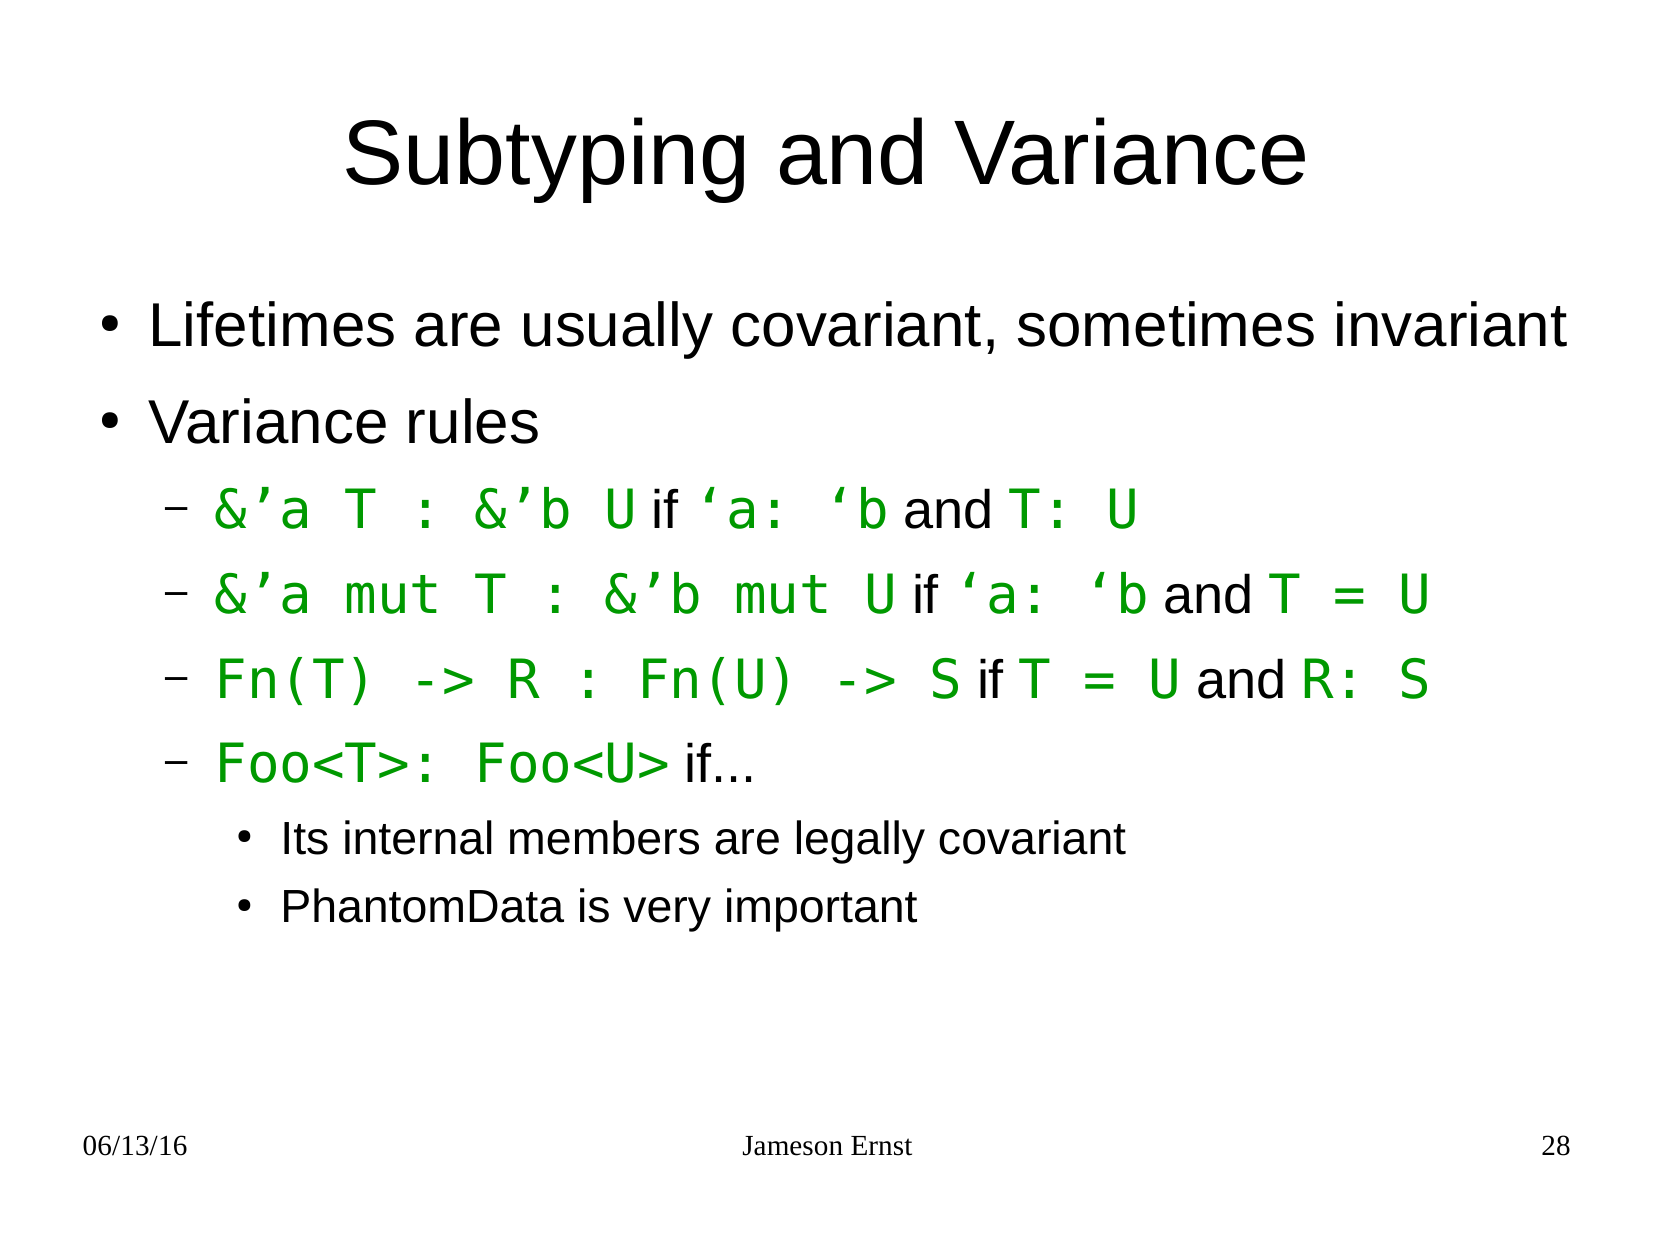

# Subtyping and Variance
Lifetimes are usually covariant, sometimes invariant
Variance rules
&’a T : &’b U if ‘a: ‘b and T: U
&’a mut T : &’b mut U if ‘a: ‘b and T = U
Fn(T) -> R : Fn(U) -> S if T = U and R: S
Foo<T>: Foo<U> if...
Its internal members are legally covariant
PhantomData is very important
06/13/16
Jameson Ernst
28